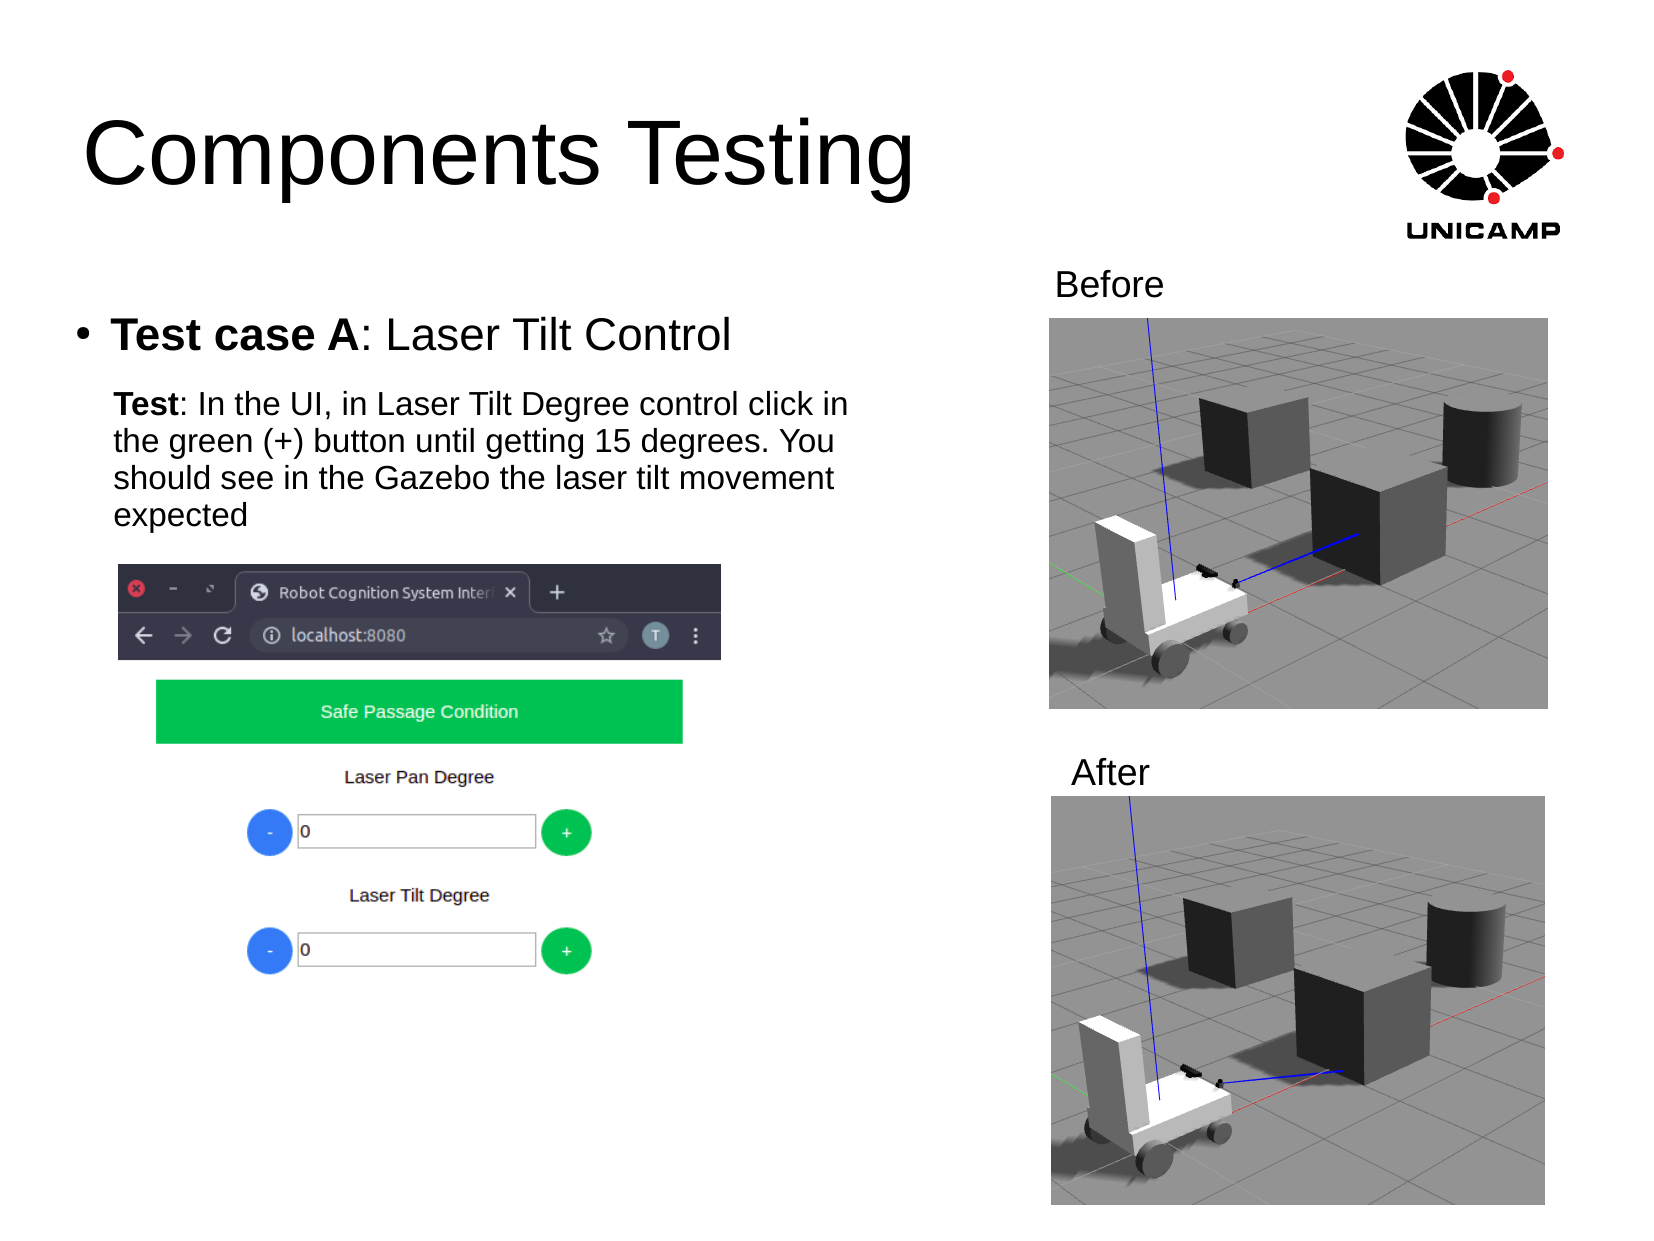

# Components Testing
Before
Test case A: Laser Tilt Control
Test: In the UI, in Laser Tilt Degree control click in the green (+) button until getting 15 degrees. You should see in the Gazebo the laser tilt movement expected
After